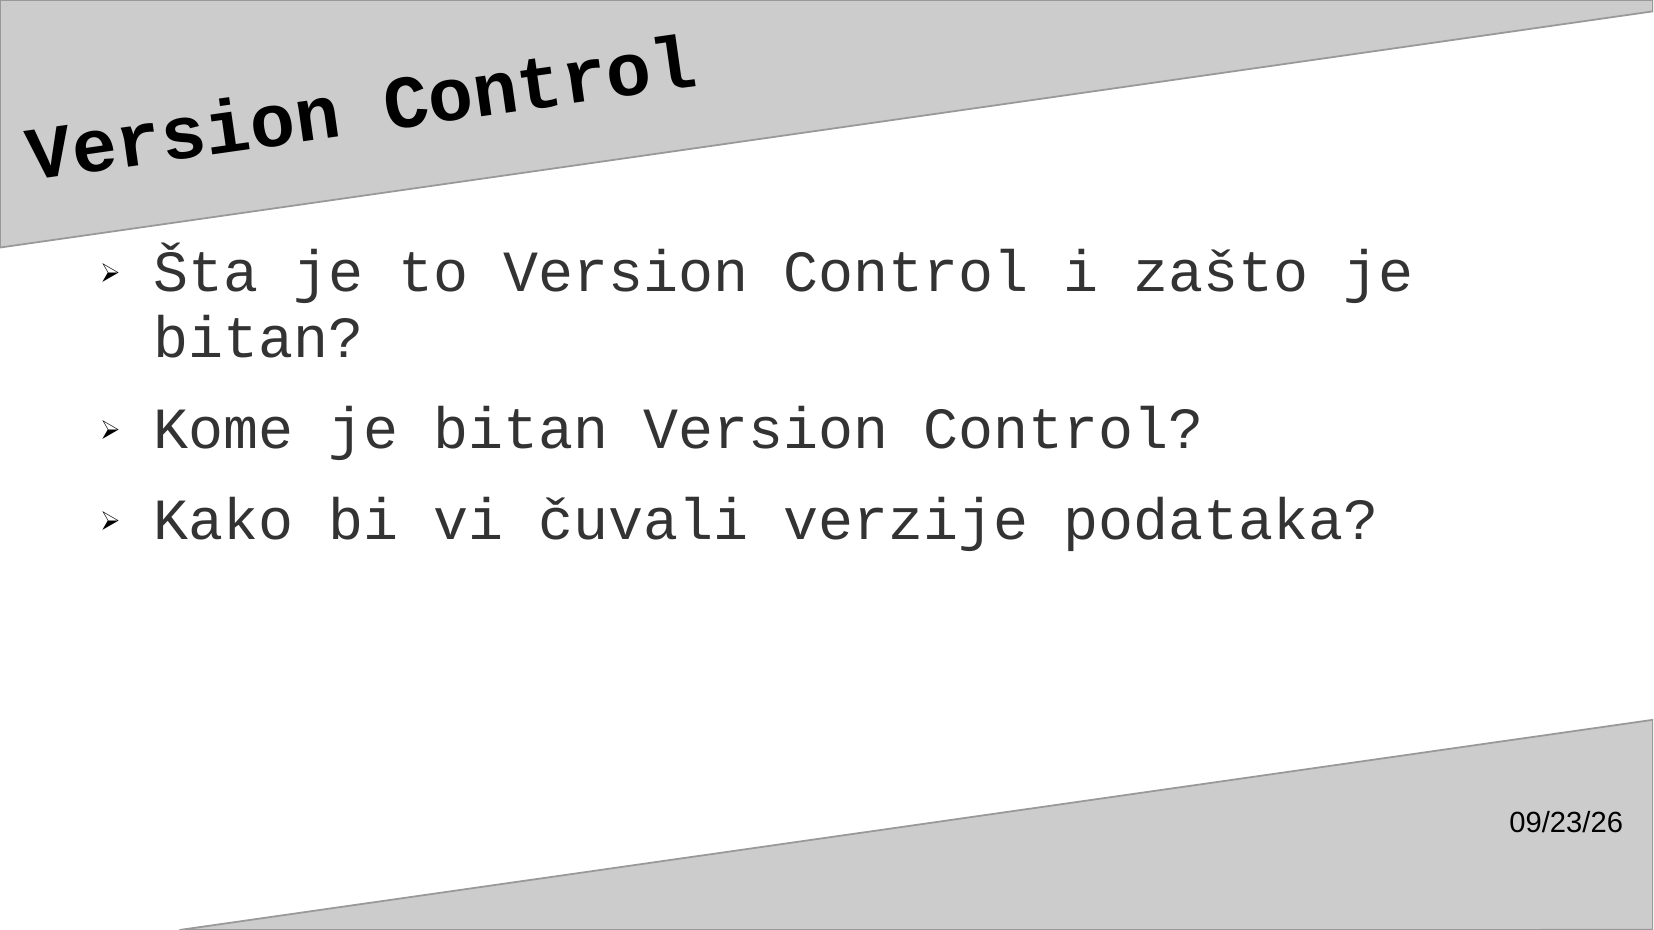

# Version Control
Šta je to Version Control i zašto je bitan?
Kome je bitan Version Control?
Kako bi vi čuvali verzije podataka?
4